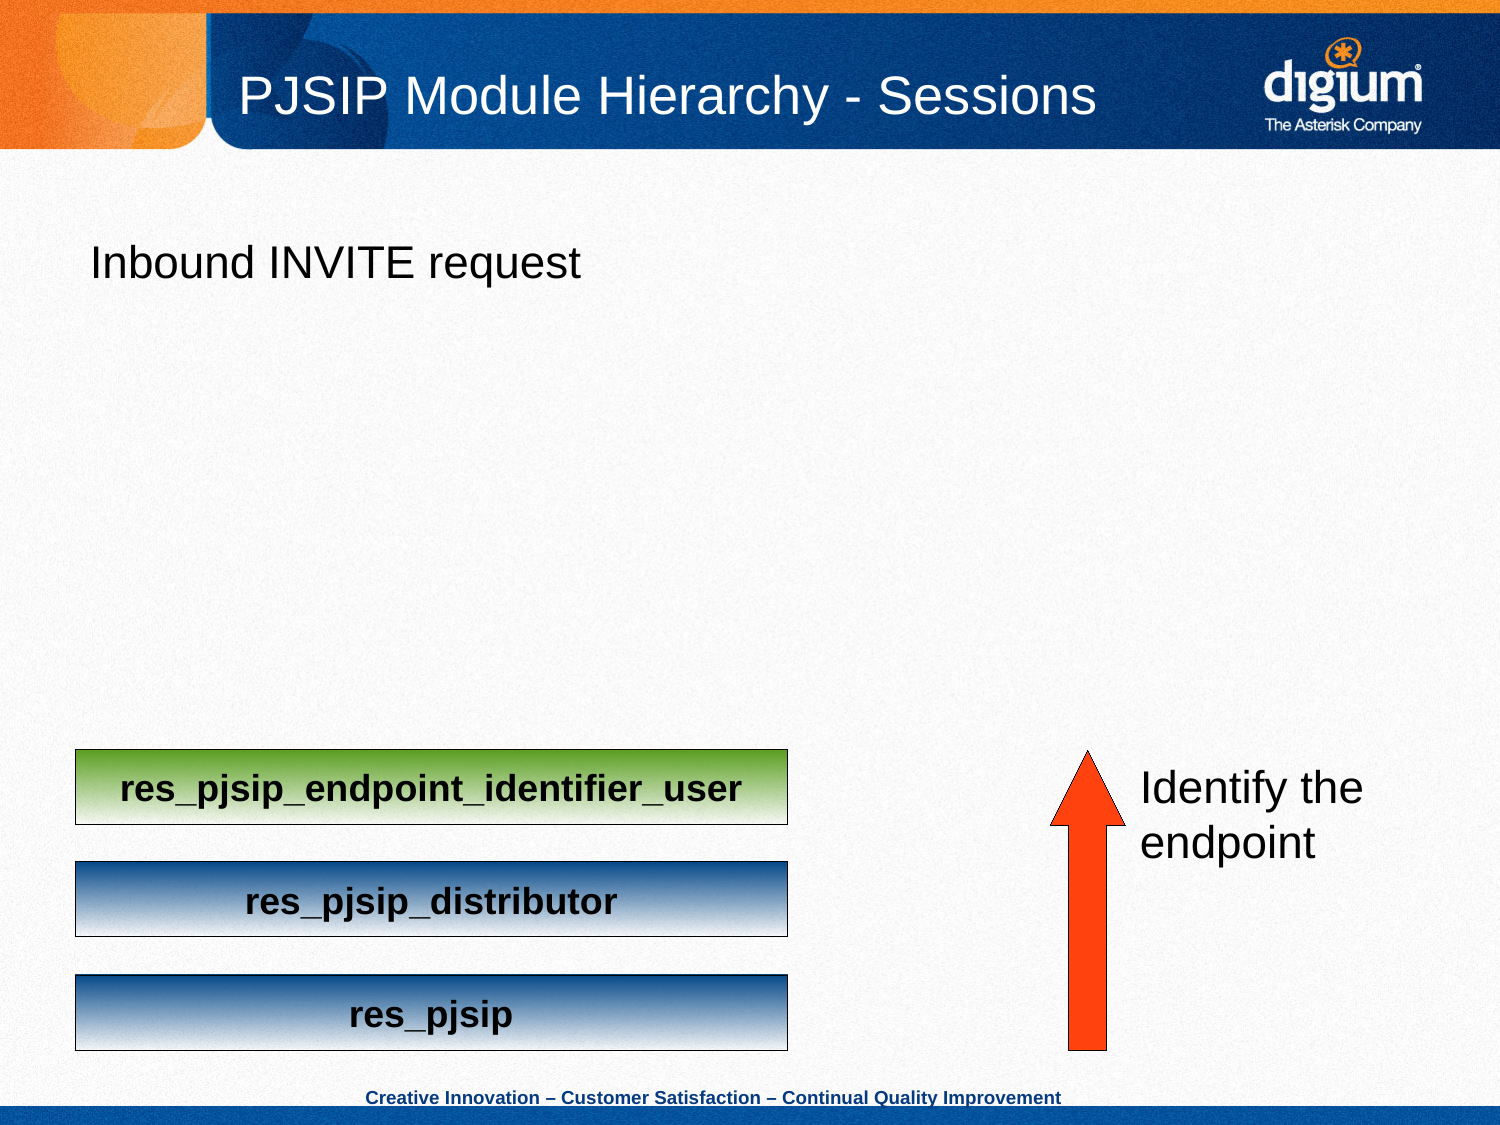

# PJSIP Module Hierarchy - Sessions
Inbound INVITE request
res_pjsip_endpoint_identifier_user
Identify the endpoint
res_pjsip_distributor
res_pjsip